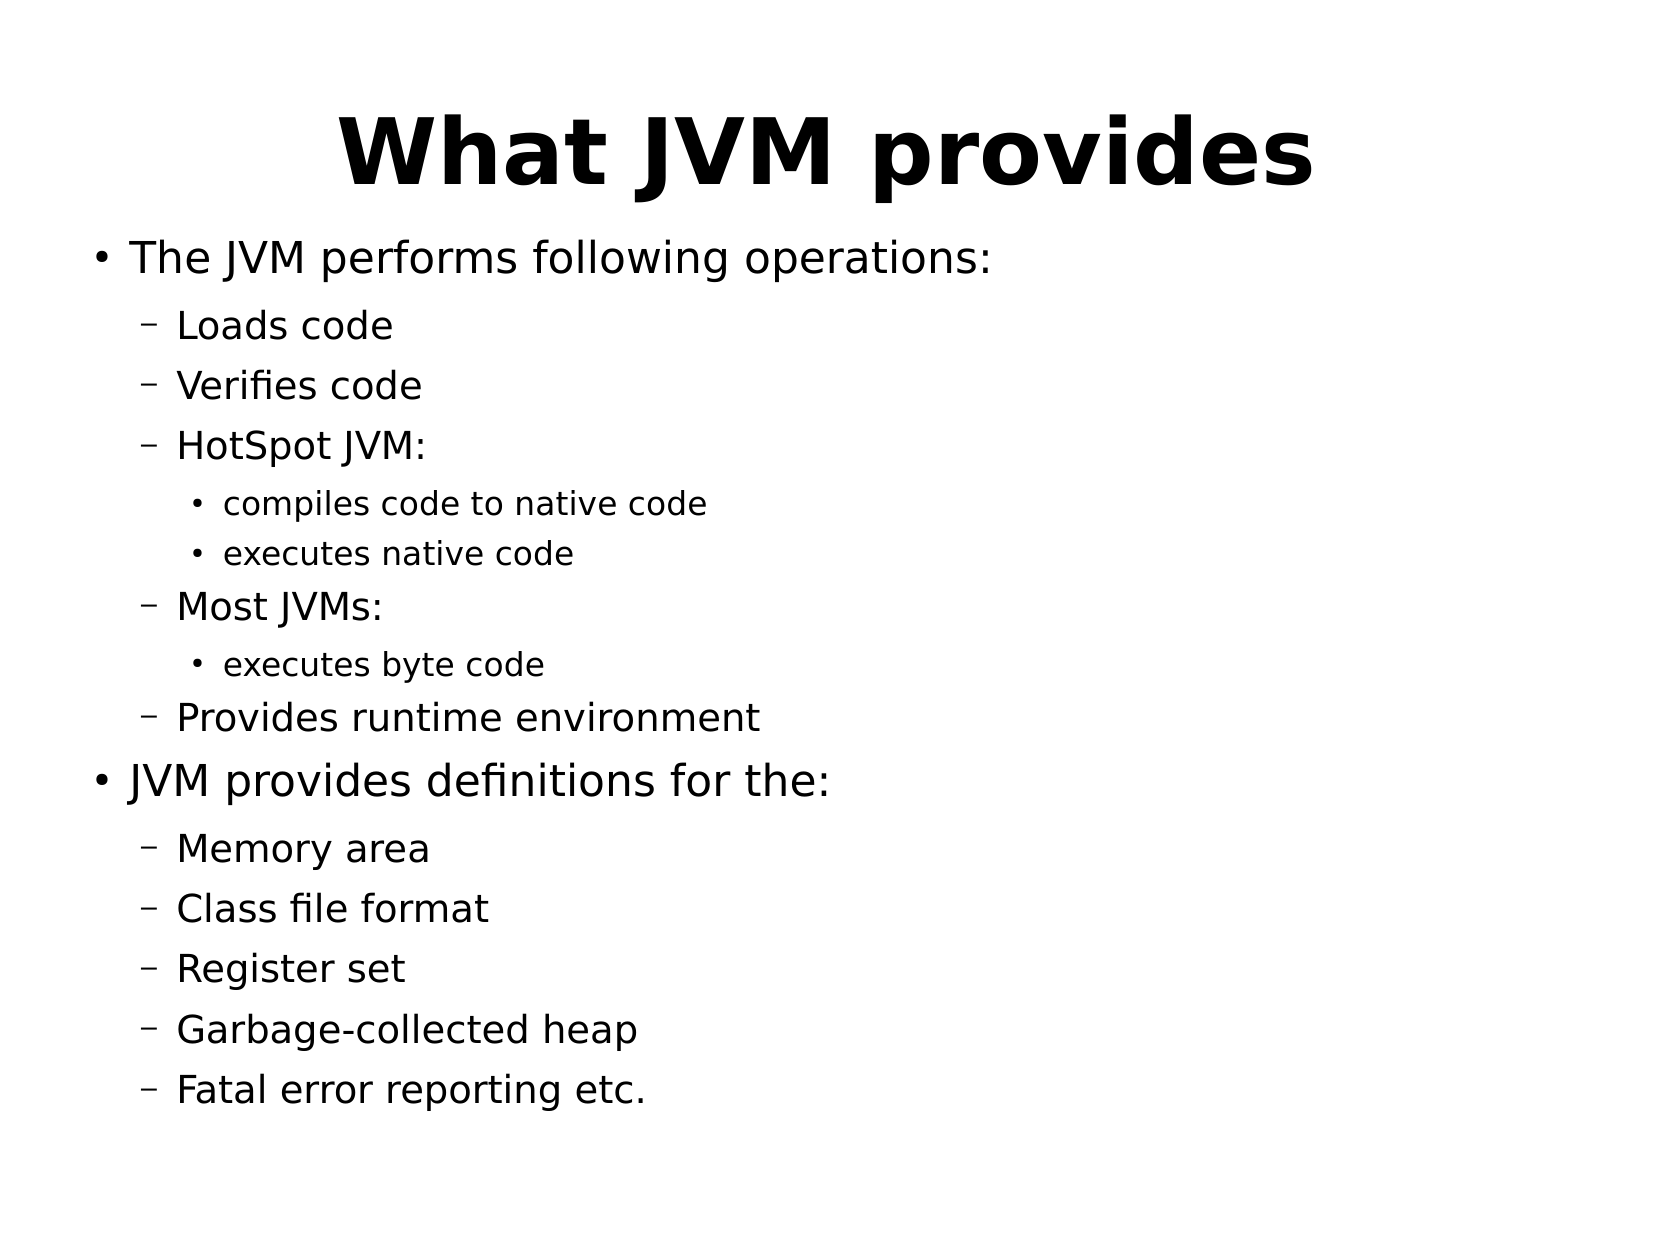

# What JVM provides
The JVM performs following operations:
Loads code
Verifies code
HotSpot JVM:
compiles code to native code
executes native code
Most JVMs:
executes byte code
Provides runtime environment
JVM provides definitions for the:
Memory area
Class file format
Register set
Garbage-collected heap
Fatal error reporting etc.